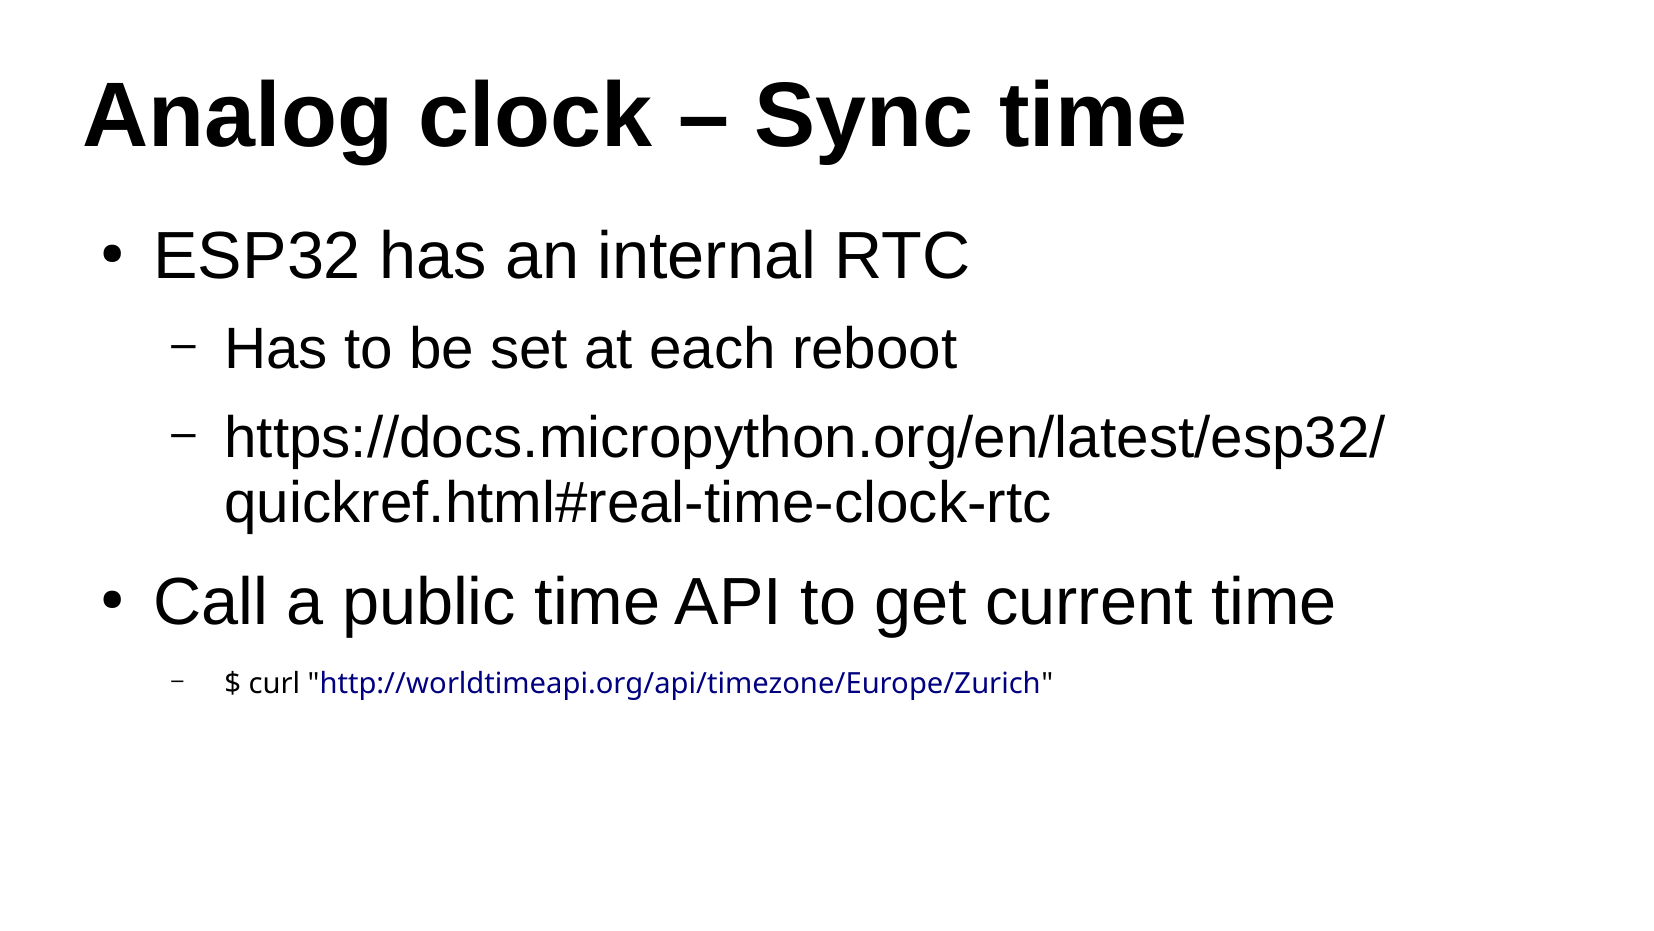

# Analog clock – Sync time
ESP32 has an internal RTC
Has to be set at each reboot
https://docs.micropython.org/en/latest/esp32/quickref.html#real-time-clock-rtc
Call a public time API to get current time
$ curl "http://worldtimeapi.org/api/timezone/Europe/Zurich"